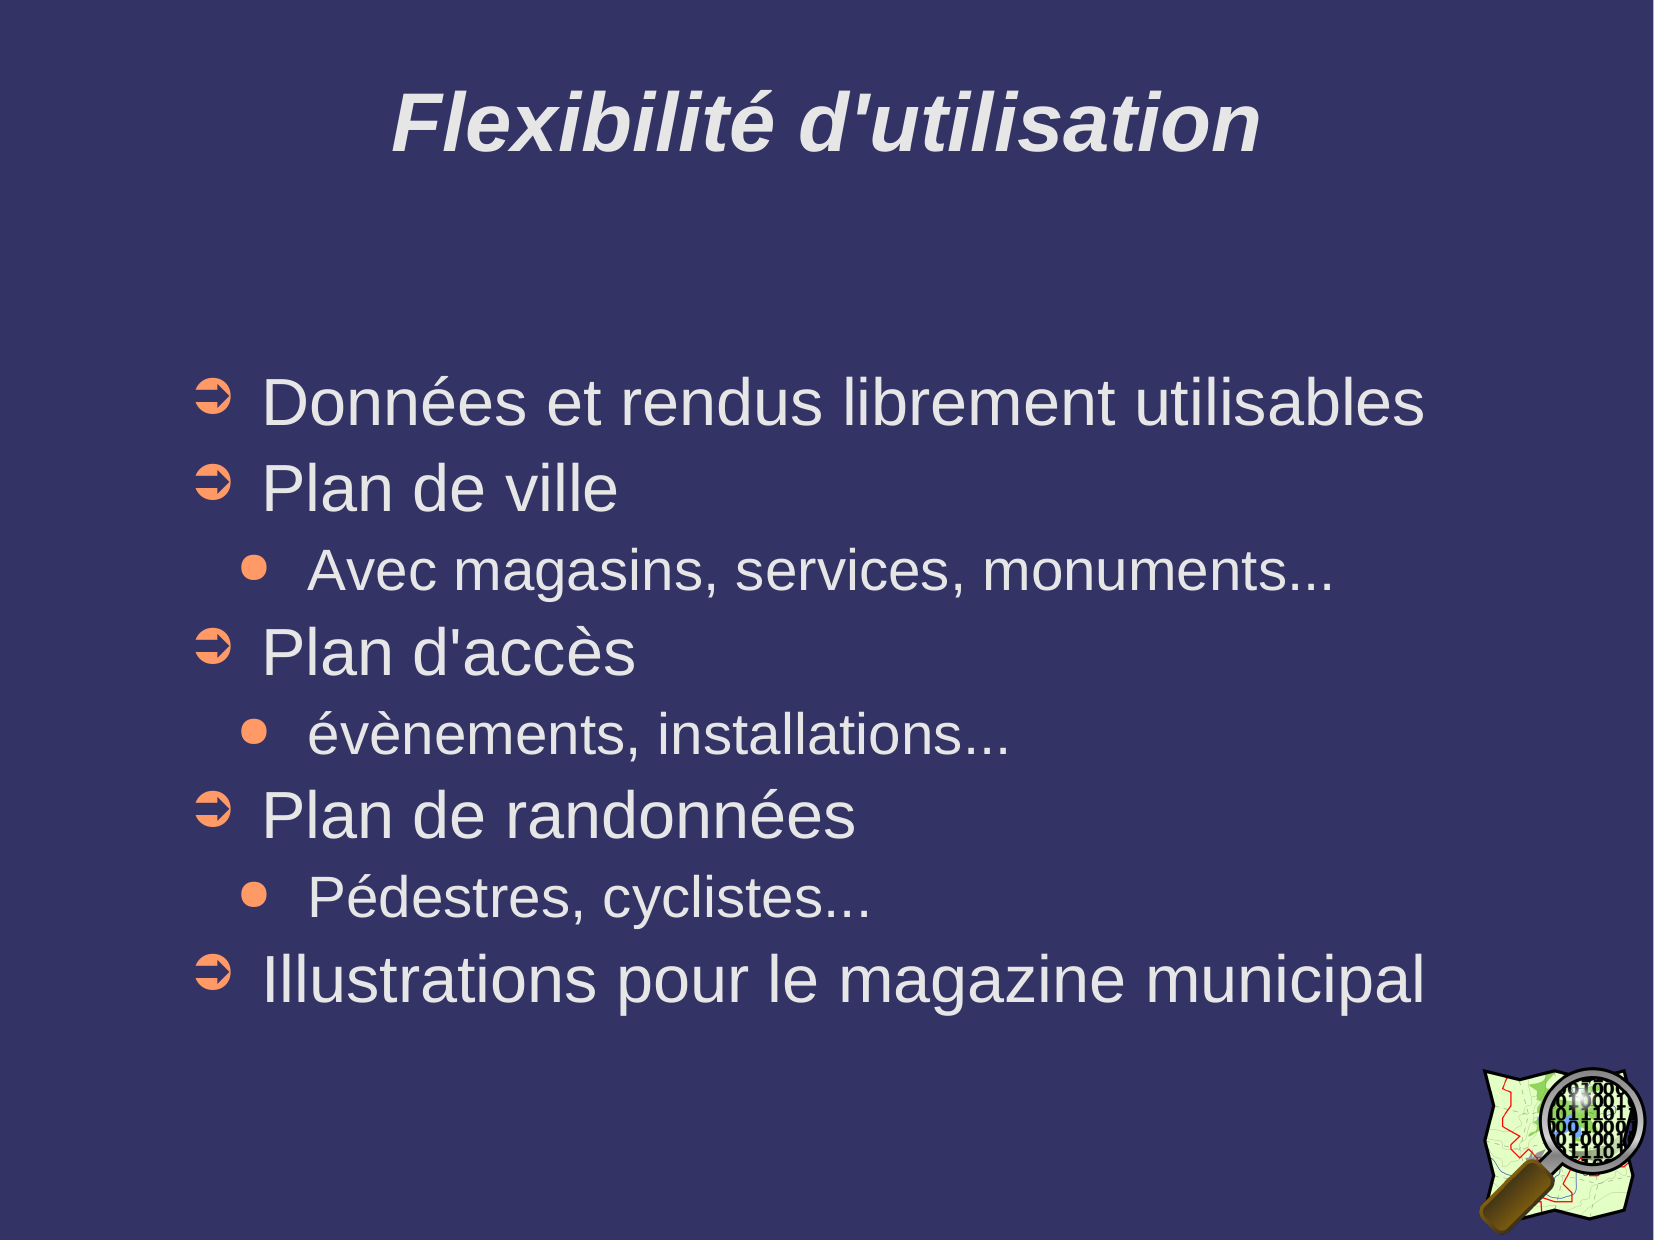

# Flexibilité d'utilisation
Données et rendus librement utilisables
Plan de ville
Avec magasins, services, monuments...
Plan d'accès
évènements, installations...
Plan de randonnées
Pédestres, cyclistes...
Illustrations pour le magazine municipal